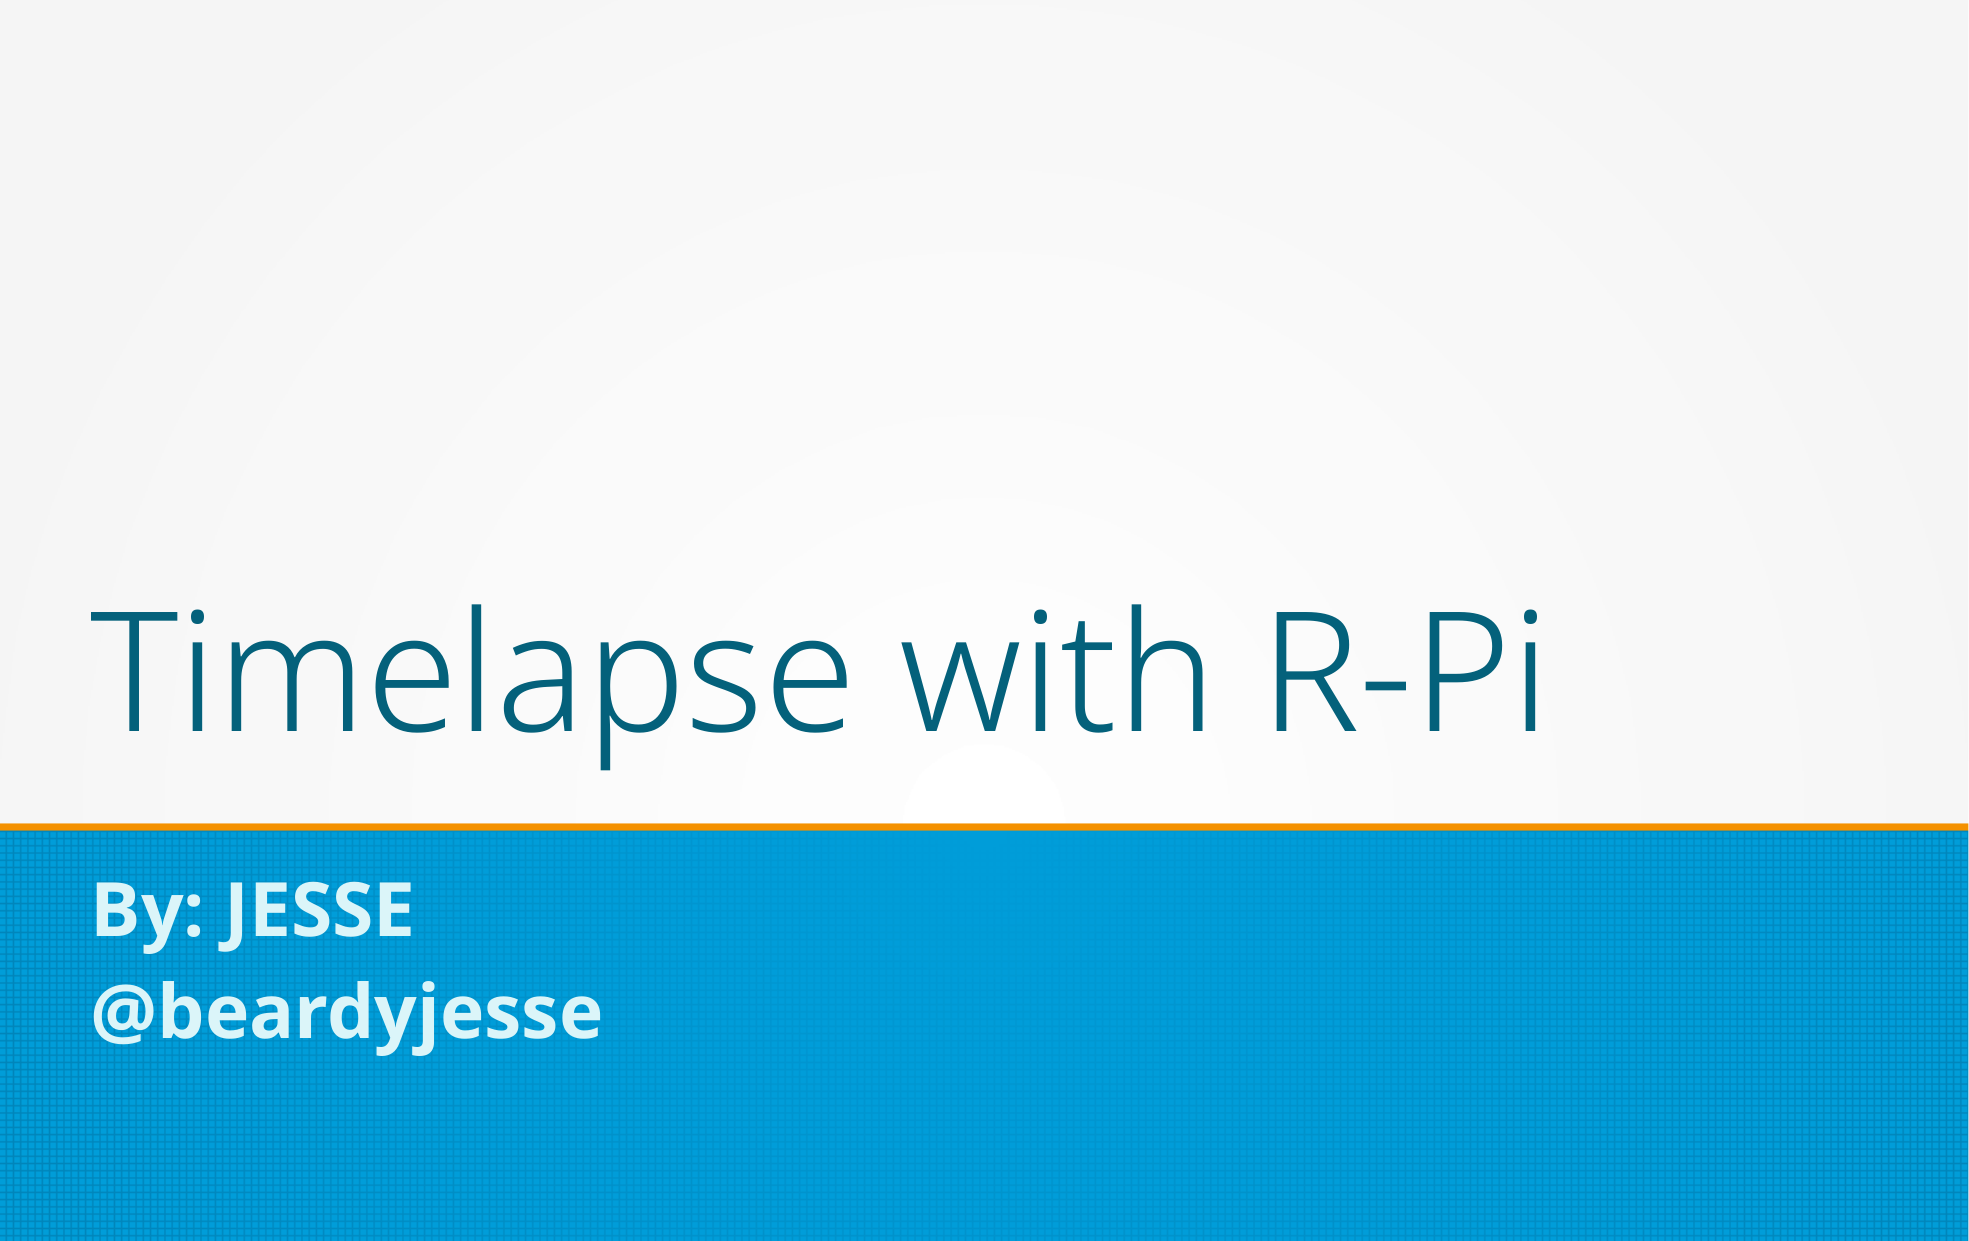

# Timelapse with R-Pi
By: JESSE
@beardyjesse